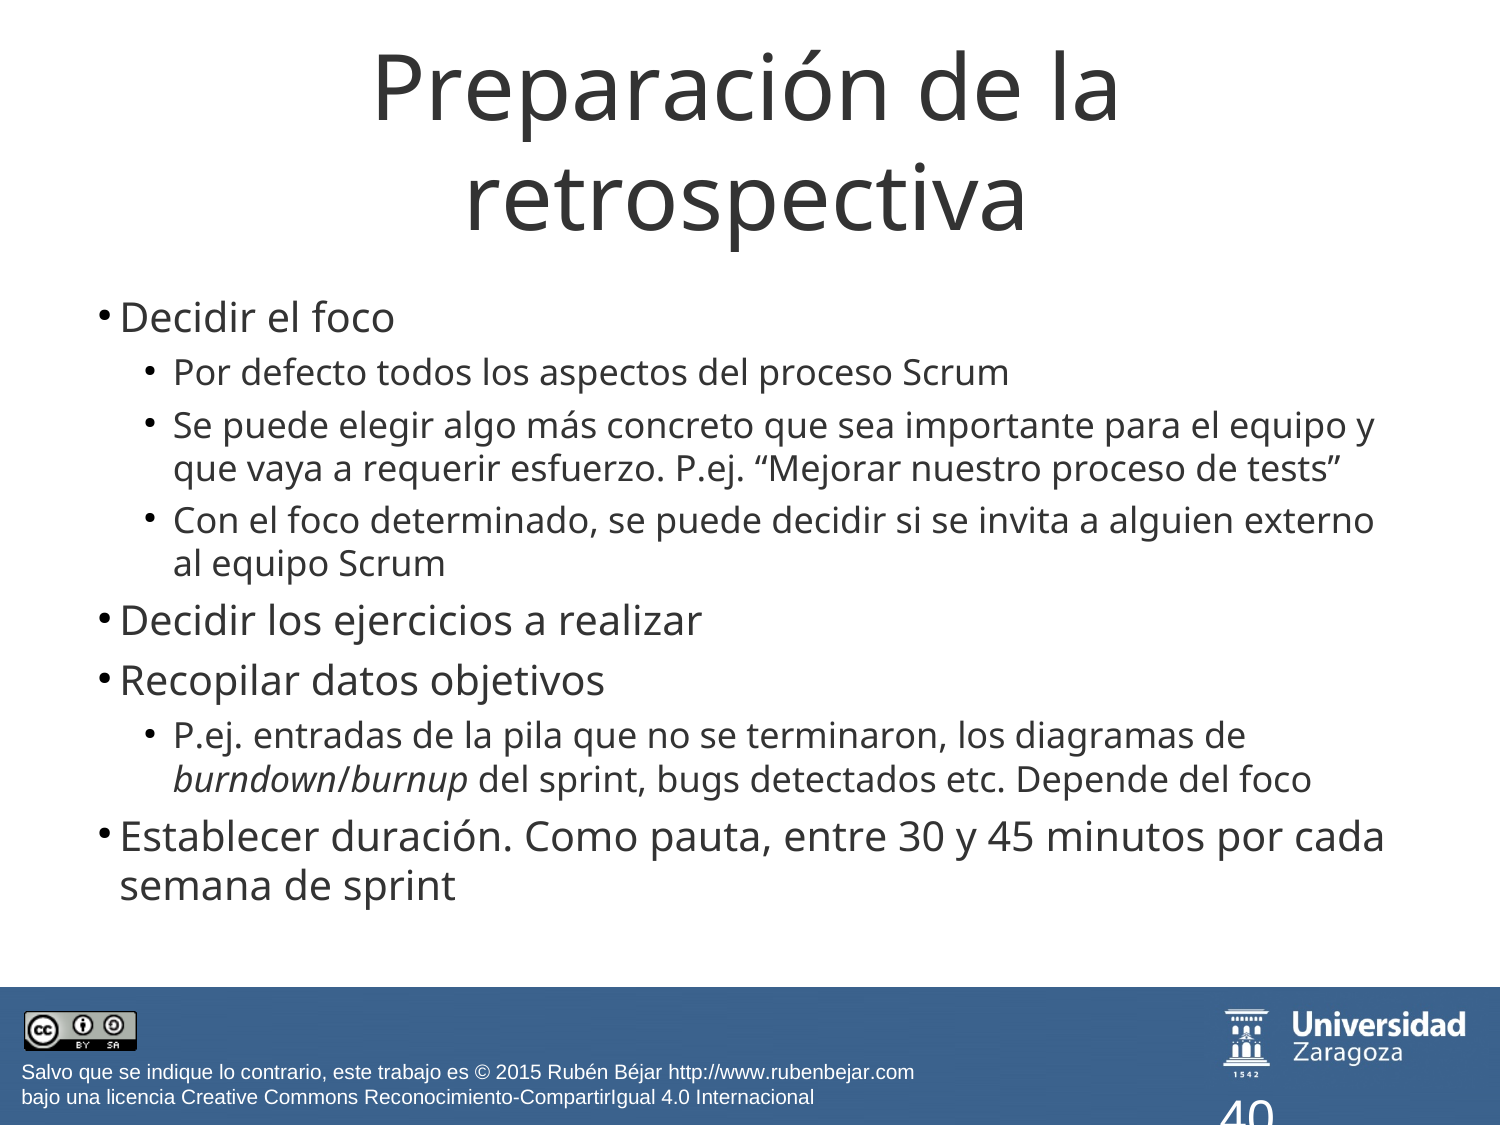

# Preparación de la retrospectiva
Decidir el foco
Por defecto todos los aspectos del proceso Scrum
Se puede elegir algo más concreto que sea importante para el equipo y que vaya a requerir esfuerzo. P.ej. “Mejorar nuestro proceso de tests”
Con el foco determinado, se puede decidir si se invita a alguien externo al equipo Scrum
Decidir los ejercicios a realizar
Recopilar datos objetivos
P.ej. entradas de la pila que no se terminaron, los diagramas de burndown/burnup del sprint, bugs detectados etc. Depende del foco
Establecer duración. Como pauta, entre 30 y 45 minutos por cada semana de sprint